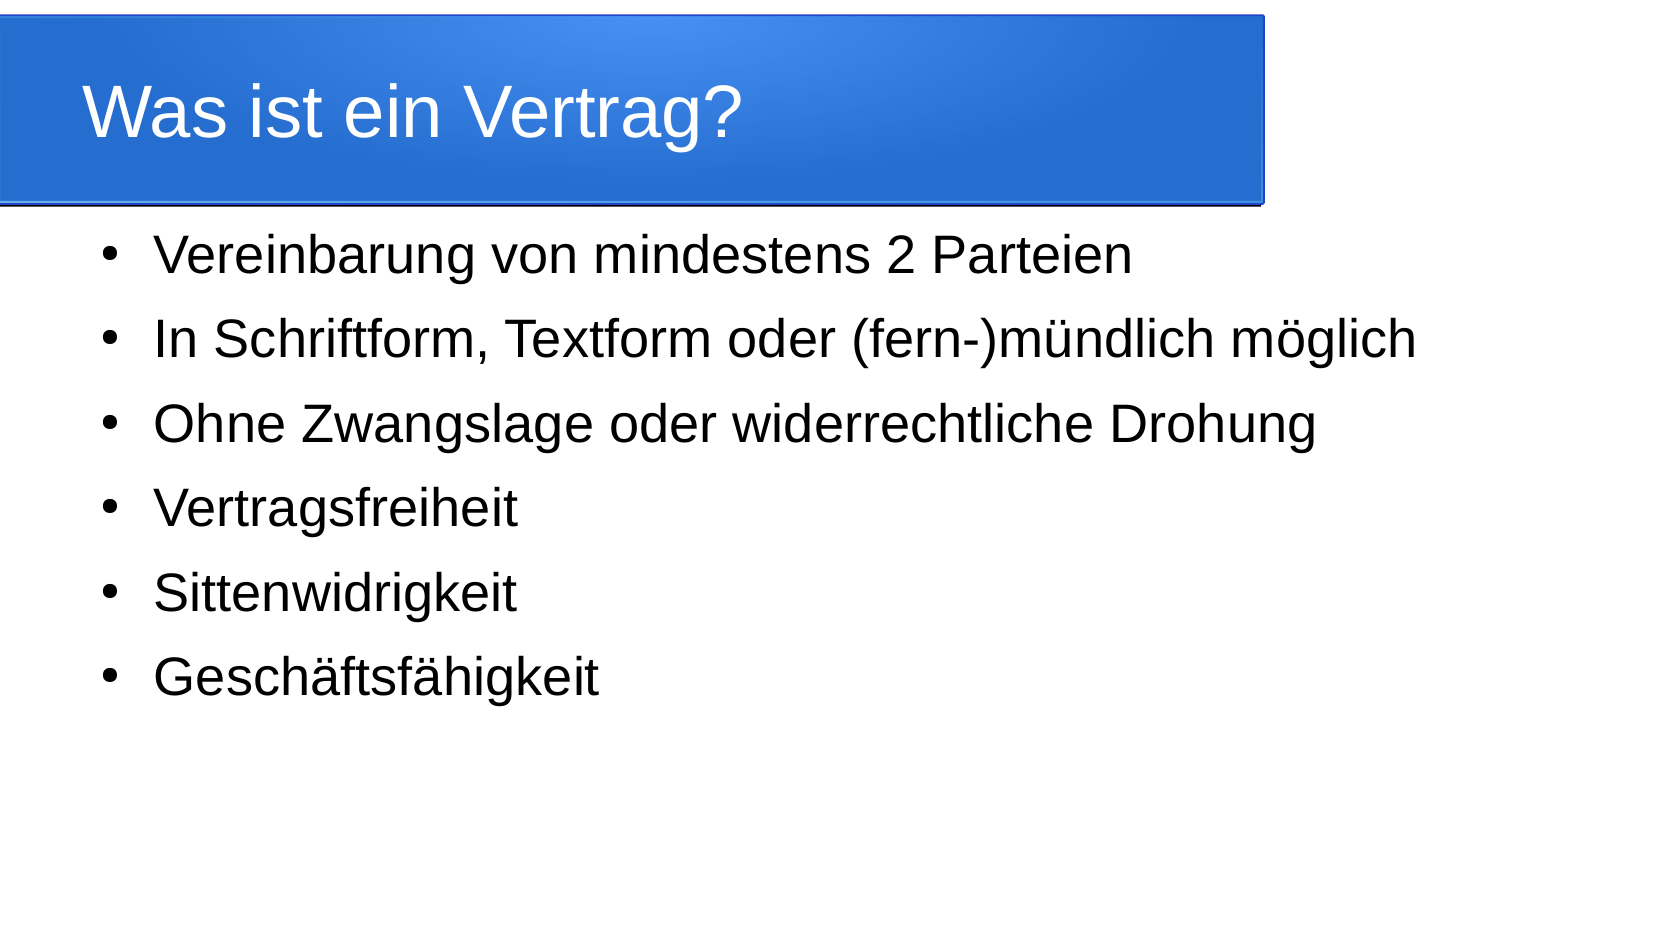

# Was ist ein Vertrag?
Vereinbarung von mindestens 2 Parteien
In Schriftform, Textform oder (fern-)mündlich möglich
Ohne Zwangslage oder widerrechtliche Drohung
Vertragsfreiheit
Sittenwidrigkeit
Geschäftsfähigkeit